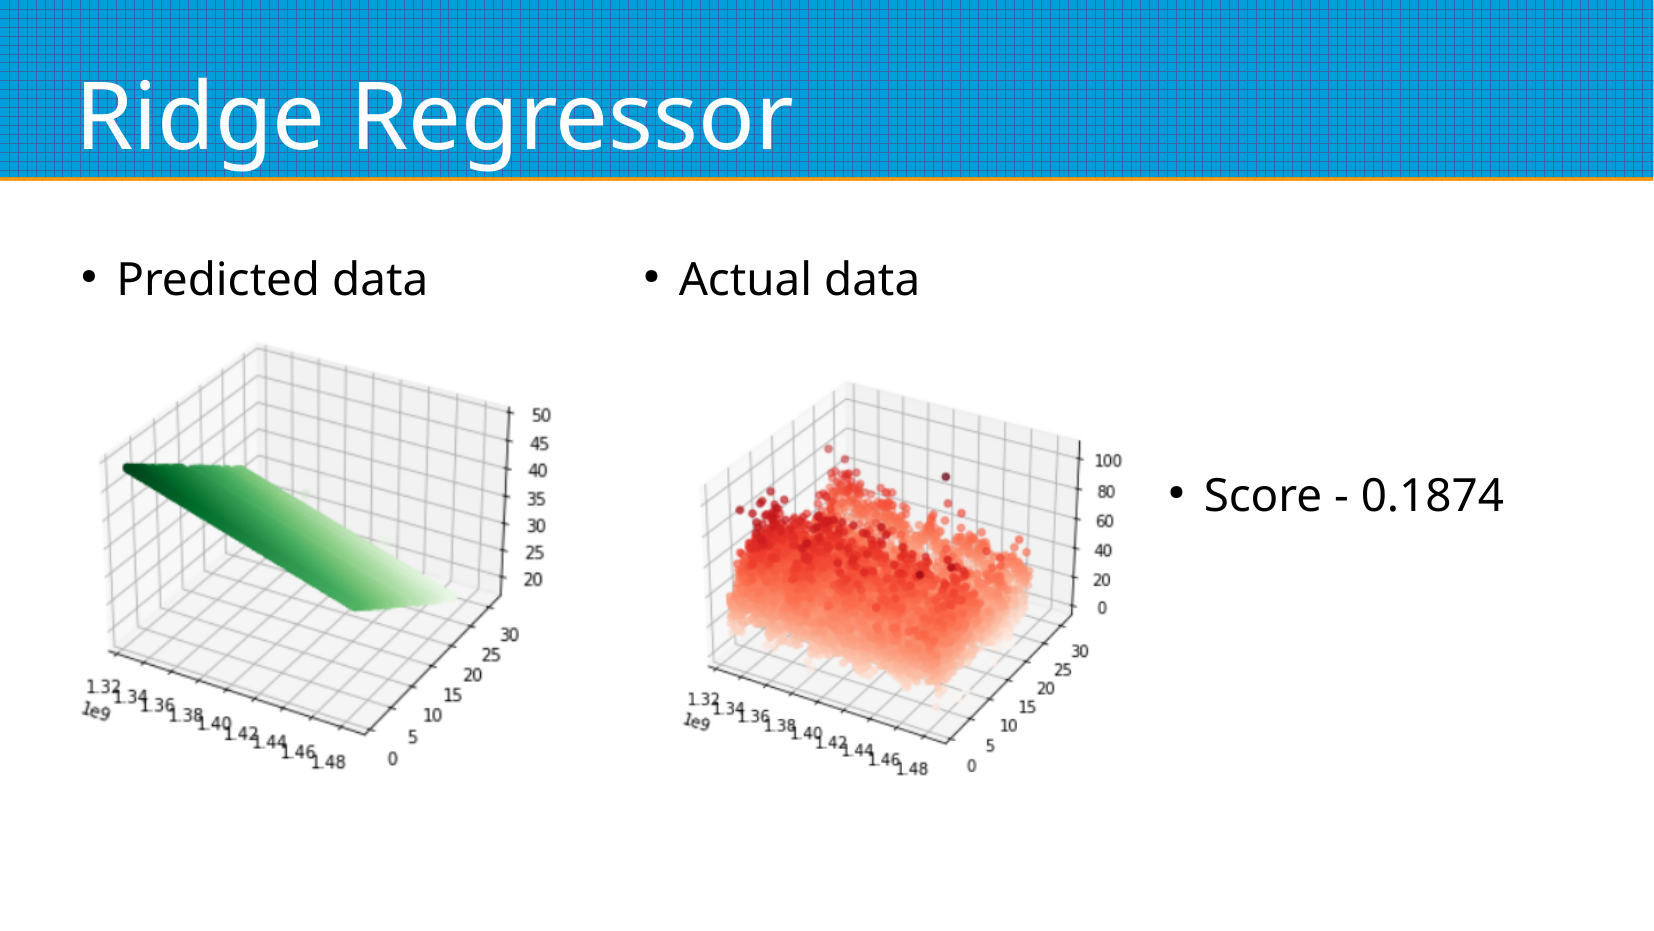

# Ridge Regressor
Predicted data
Actual data
Score - 0.1874